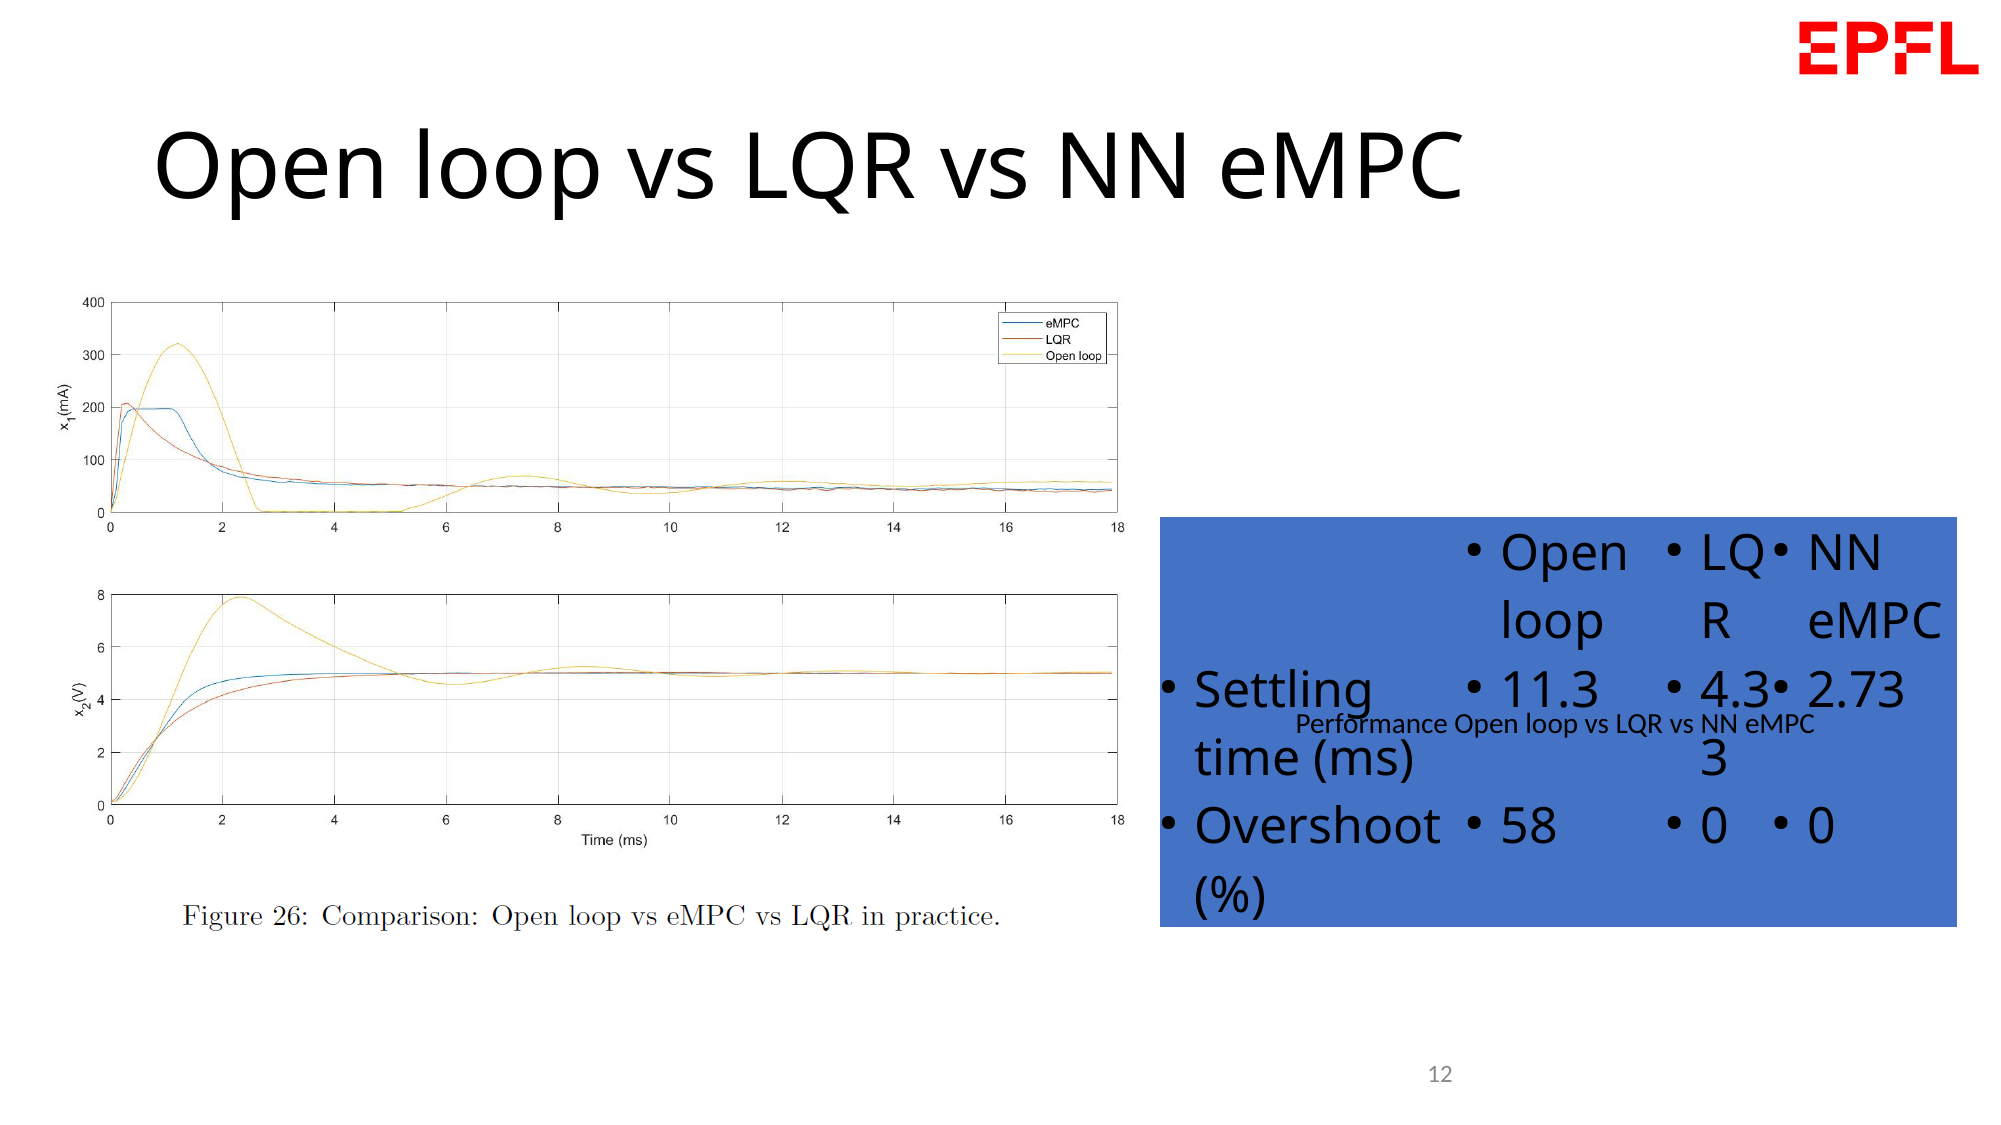

# Open loop vs LQR vs NN eMPC
| | Open loop | LQR | NN eMPC |
| --- | --- | --- | --- |
| Settling time (ms) | 11.3 | 4.33 | 2.73 |
| Overshoot (%) | 58 | 0 | 0 |
Performance Open loop vs LQR vs NN eMPC